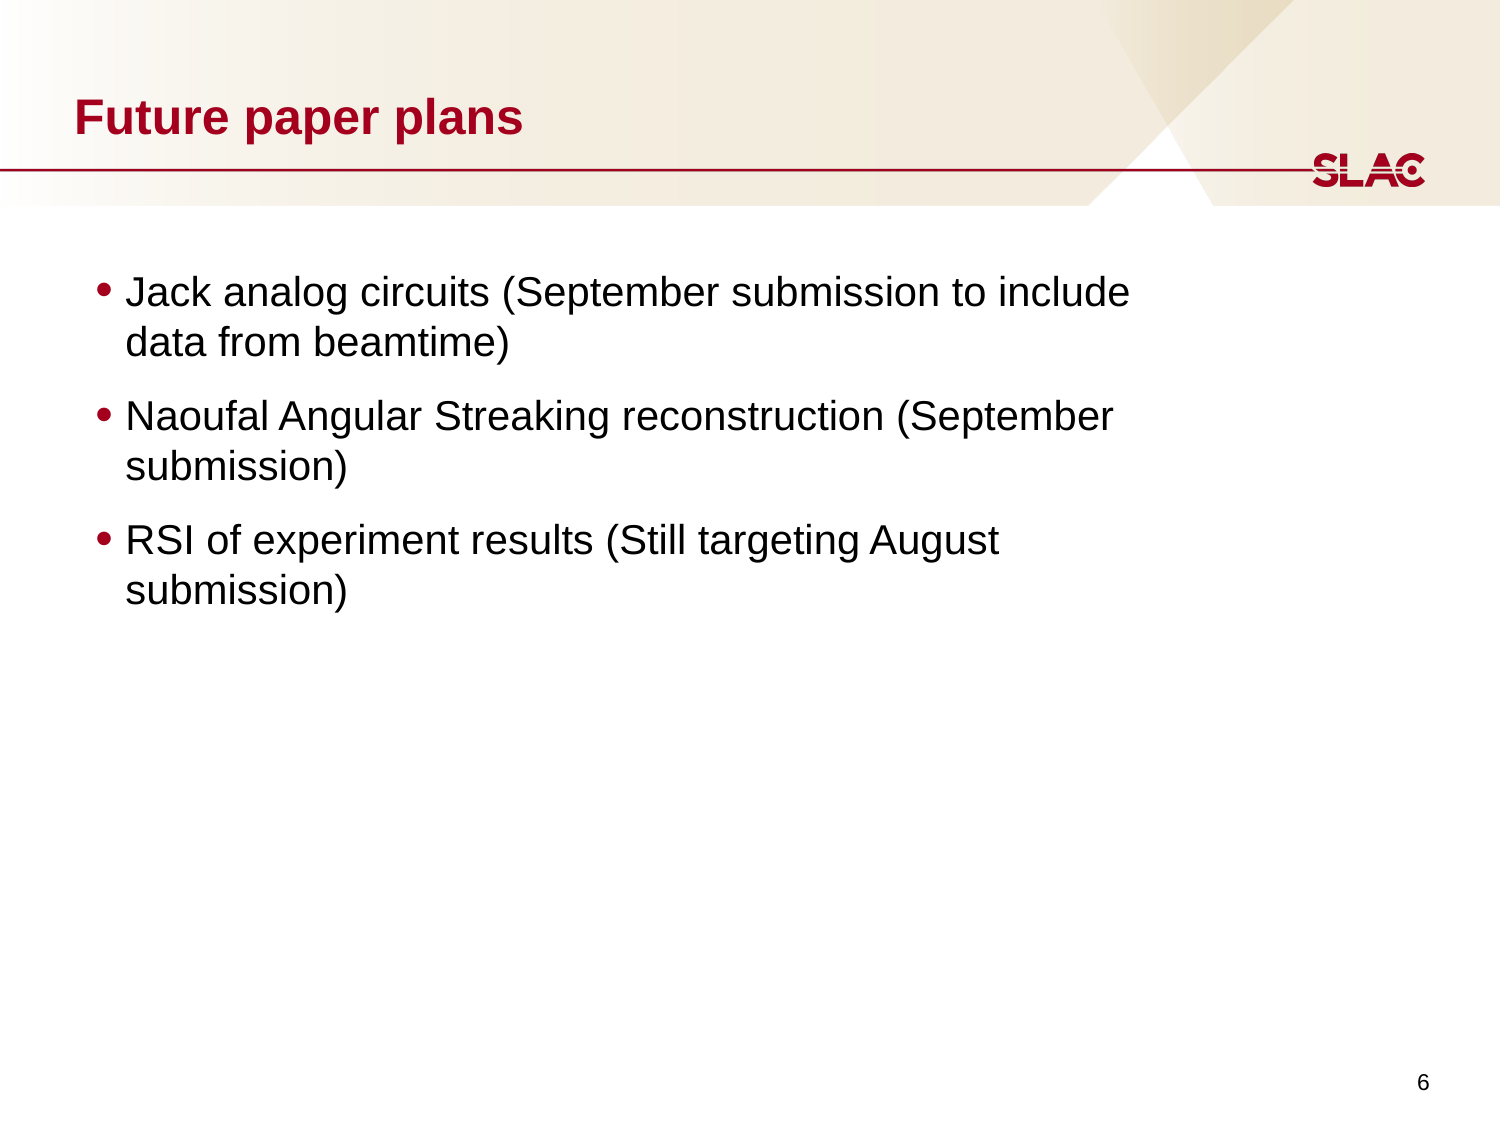

# Future paper plans
Jack analog circuits (September submission to include data from beamtime)
Naoufal Angular Streaking reconstruction (September submission)
RSI of experiment results (Still targeting August submission)